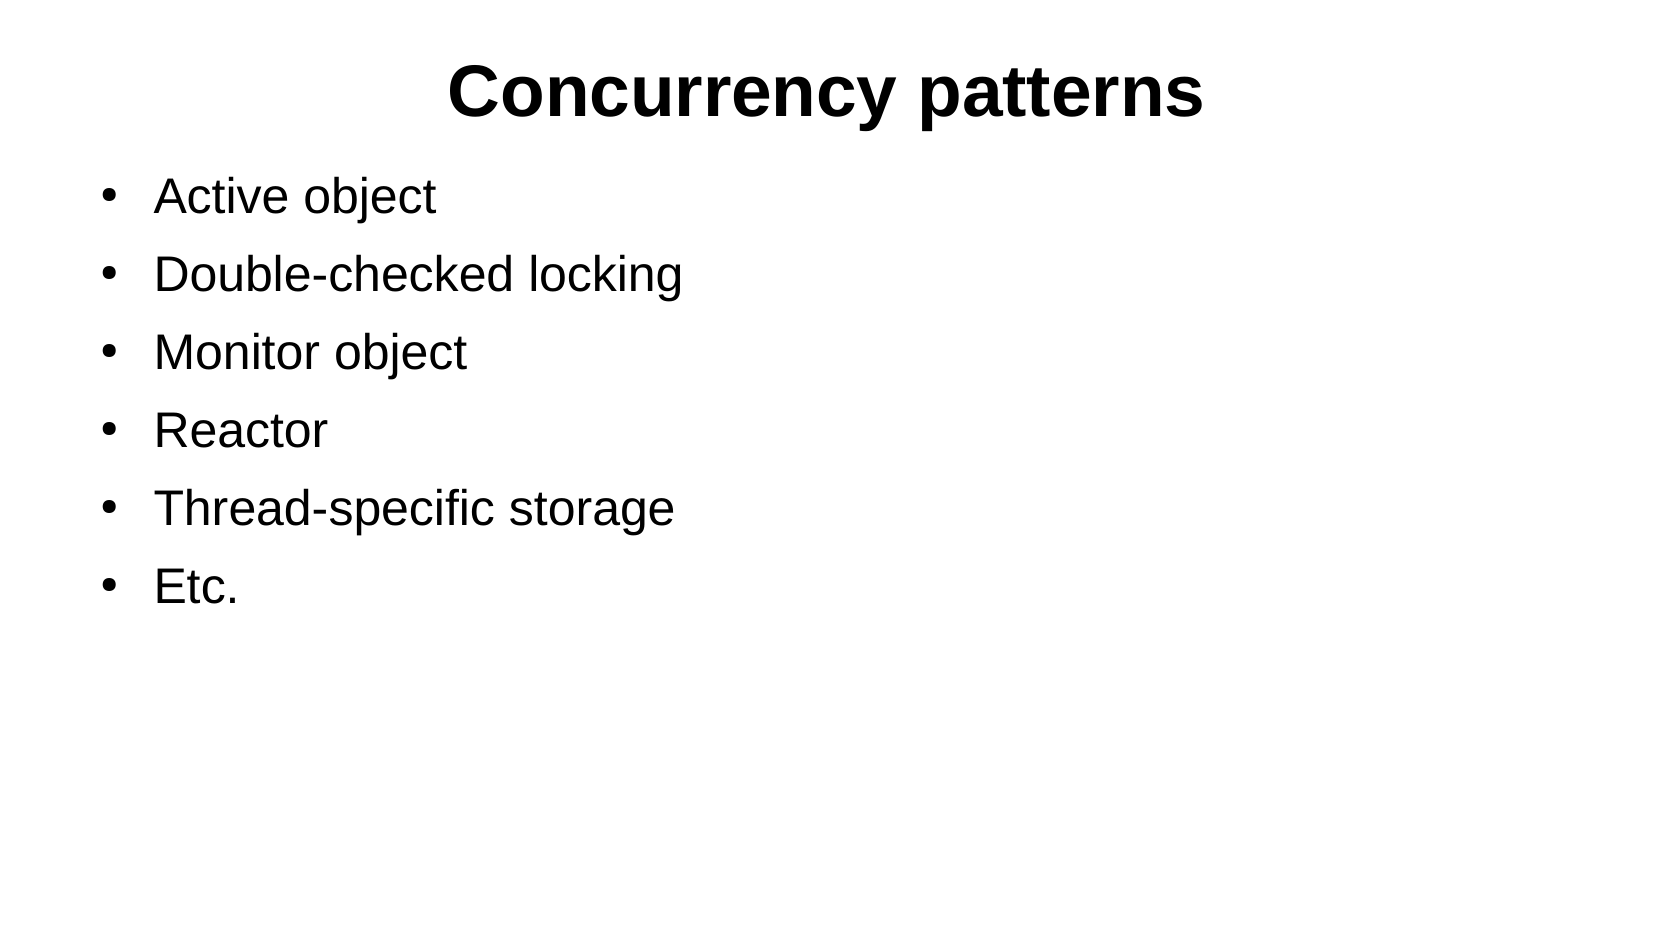

# Concurrency patterns
Active object
Double-checked locking
Monitor object
Reactor
Thread-specific storage
Etc.